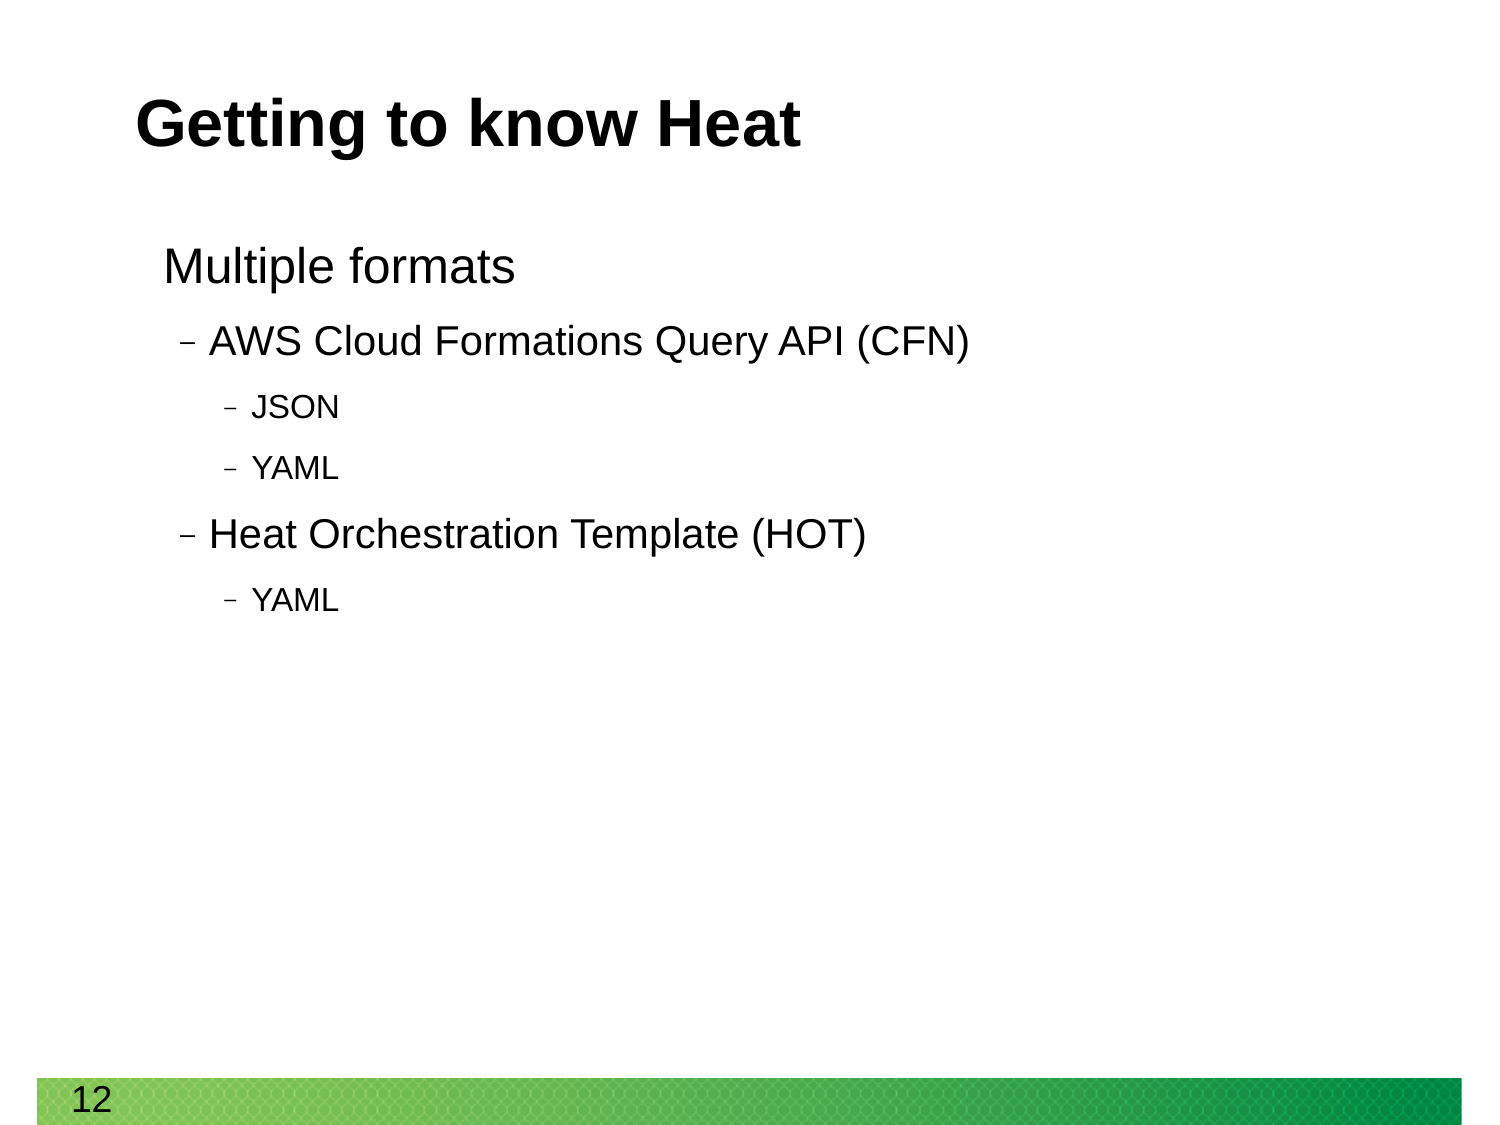

# Getting to know Heat
Multiple formats
AWS Cloud Formations Query API (CFN)
JSON
YAML
Heat Orchestration Template (HOT)
YAML